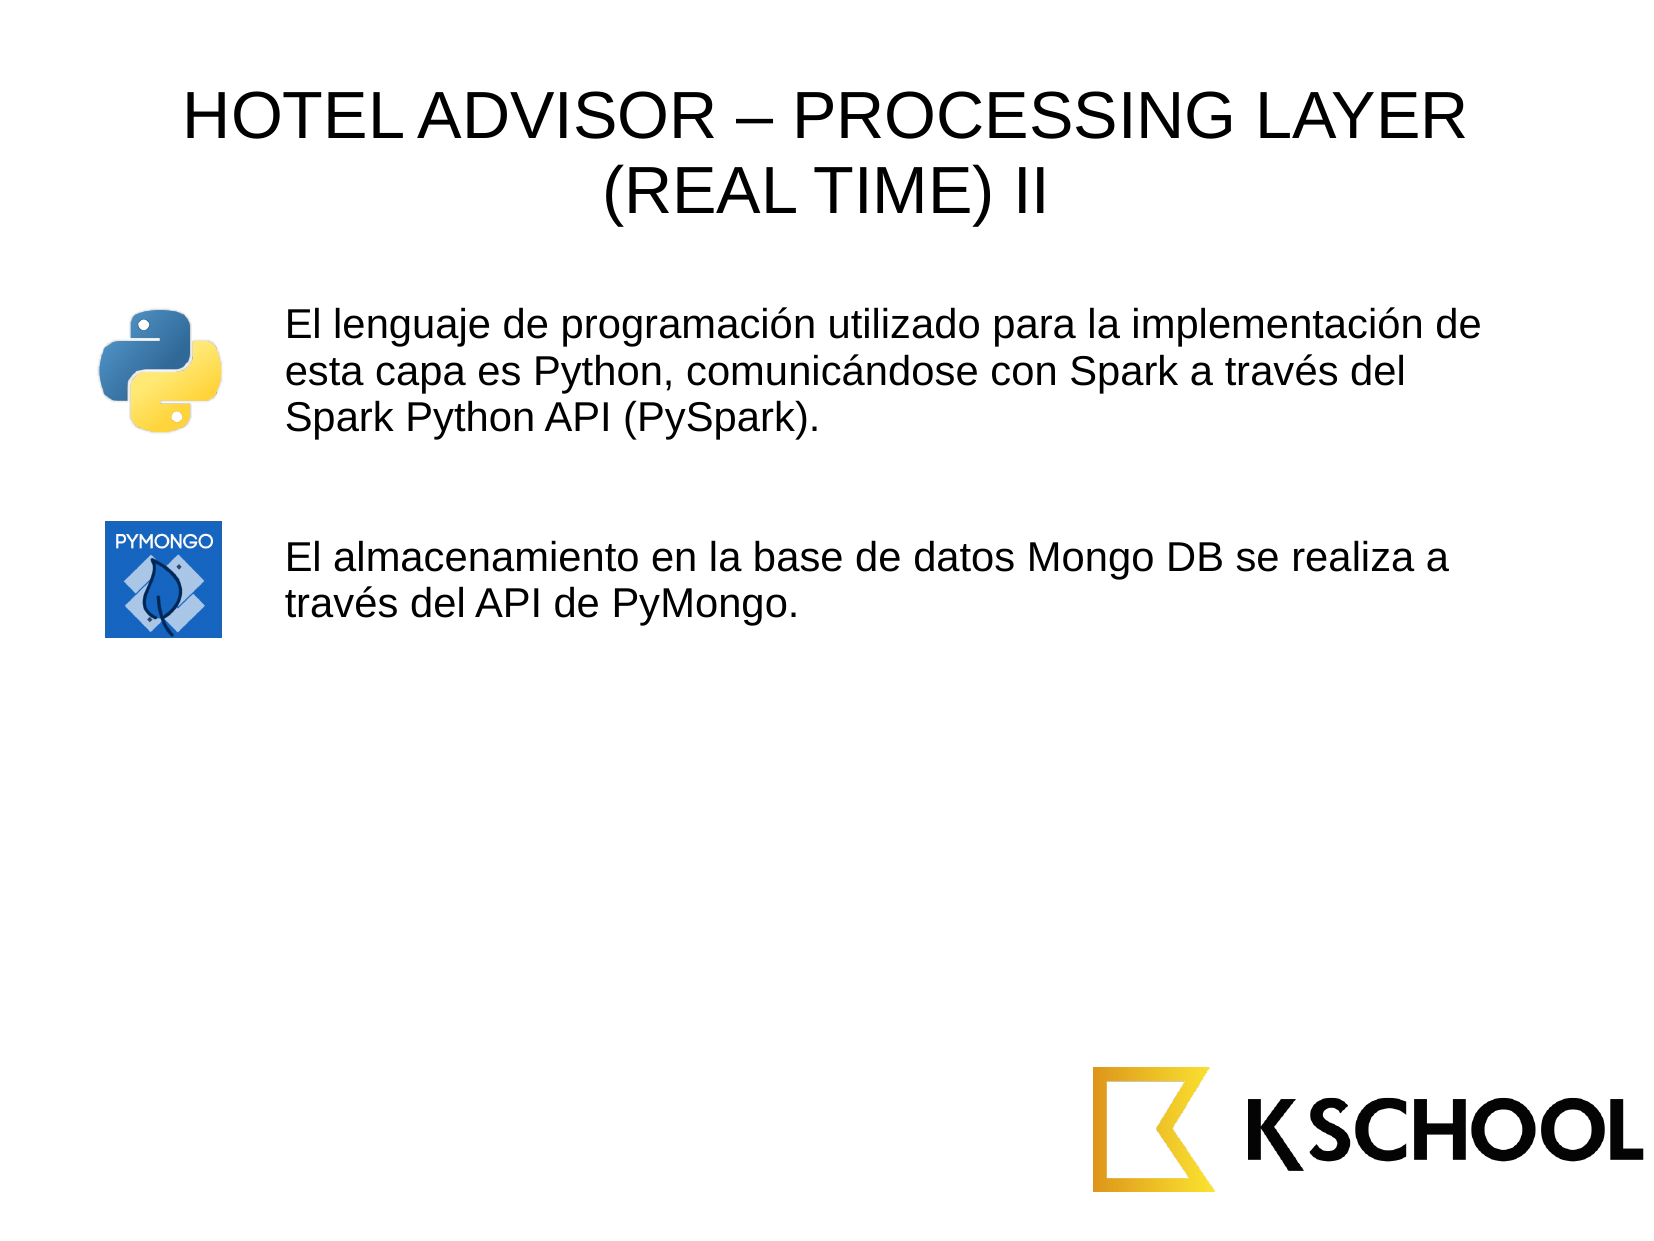

# HOTEL ADVISOR – PROCESSING LAYER (REAL TIME) II
El lenguaje de programación utilizado para la implementación de esta capa es Python, comunicándose con Spark a través del Spark Python API (PySpark).
El almacenamiento en la base de datos Mongo DB se realiza a través del API de PyMongo.